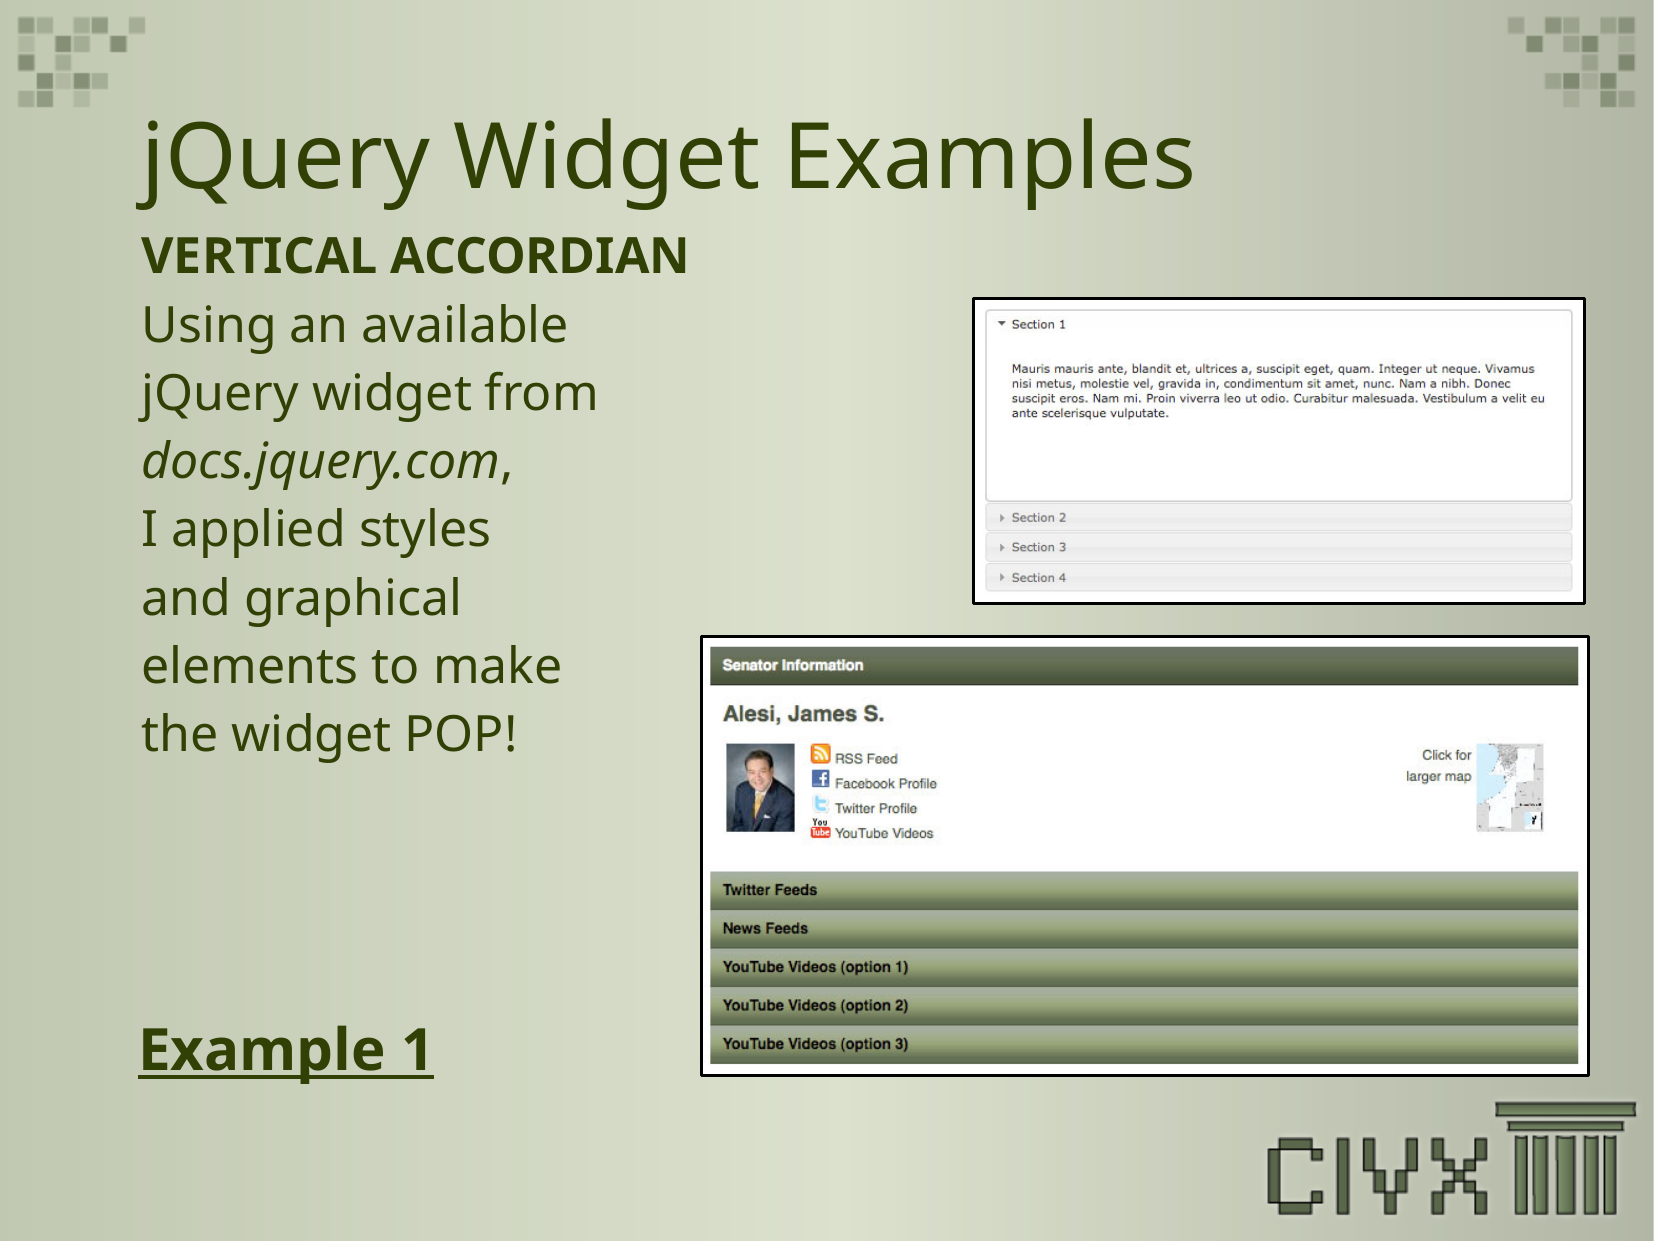

# jQuery Widget Examples
VERTICAL ACCORDIAN
Using an available
jQuery widget from
docs.jquery.com,
I applied styles
and graphical
elements to make
the widget POP!
Example 1